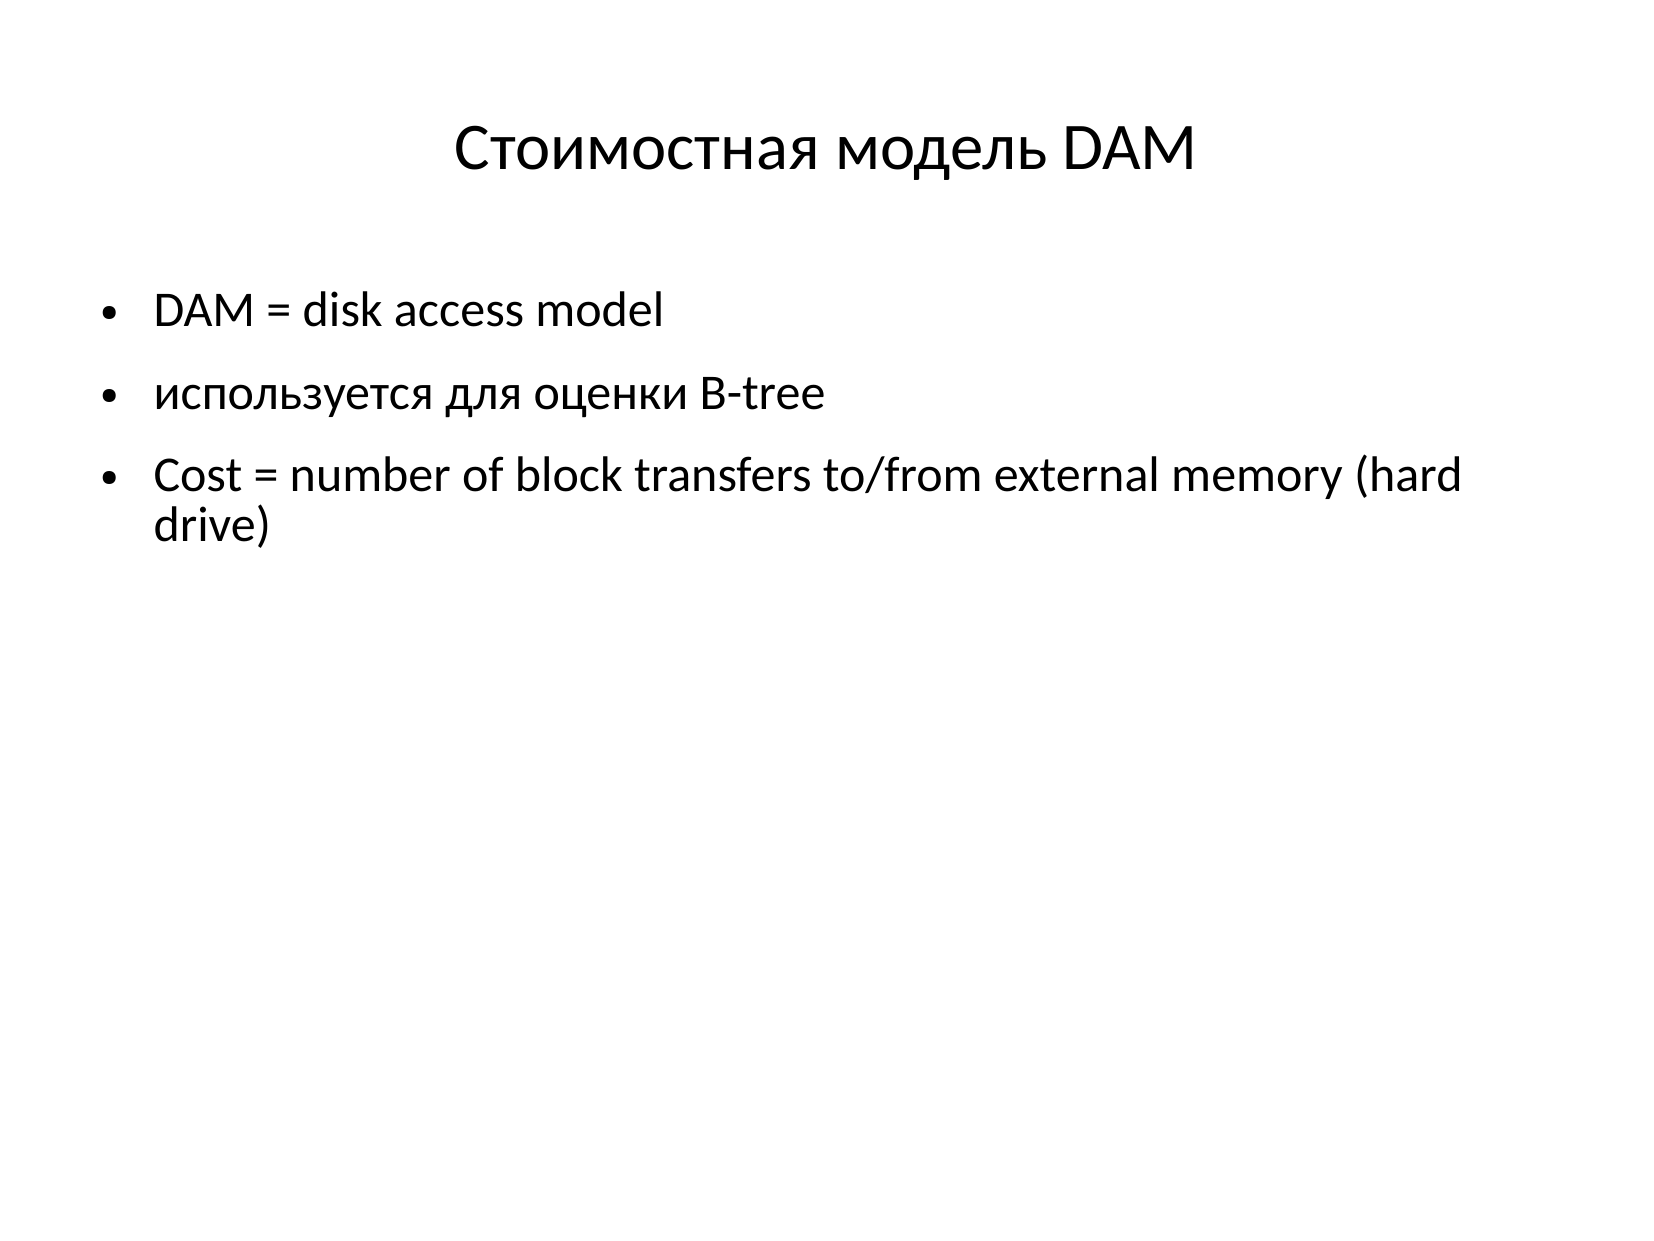

# Стоимостная модель DAM
DAM = disk access model
используется для оценки B-tree
Cost = number of block transfers to/from external memory (hard drive)